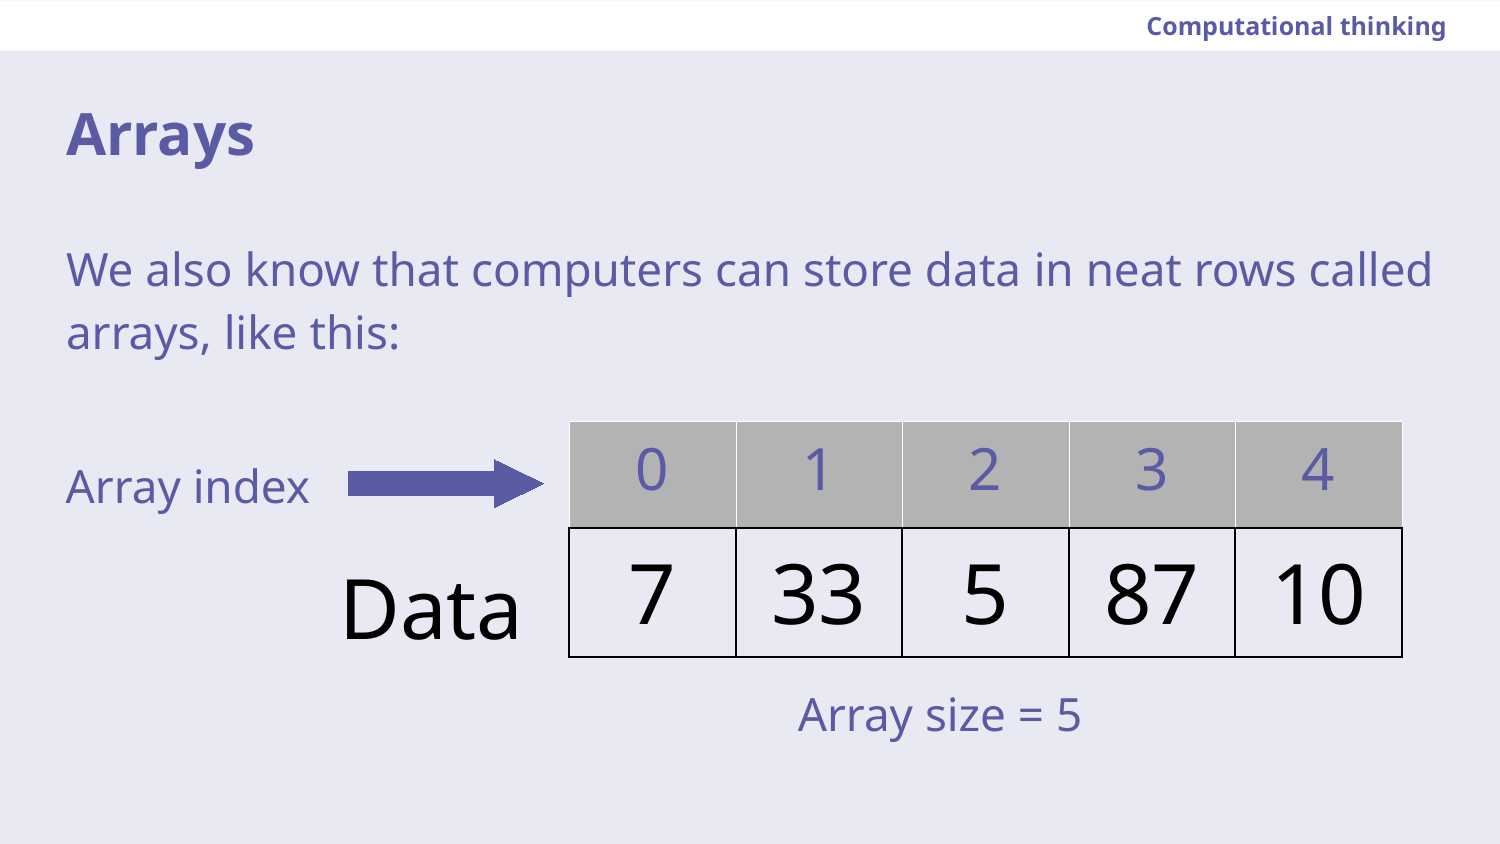

# Computational thinking
Arrays
We also know that computers can store data in neat rows called arrays, like this:
| 0 | 1 | 2 | 3 | 4 |
| --- | --- | --- | --- | --- |
| 7 | 33 | 5 | 87 | 10 |
Array index
Data
Array size = 5